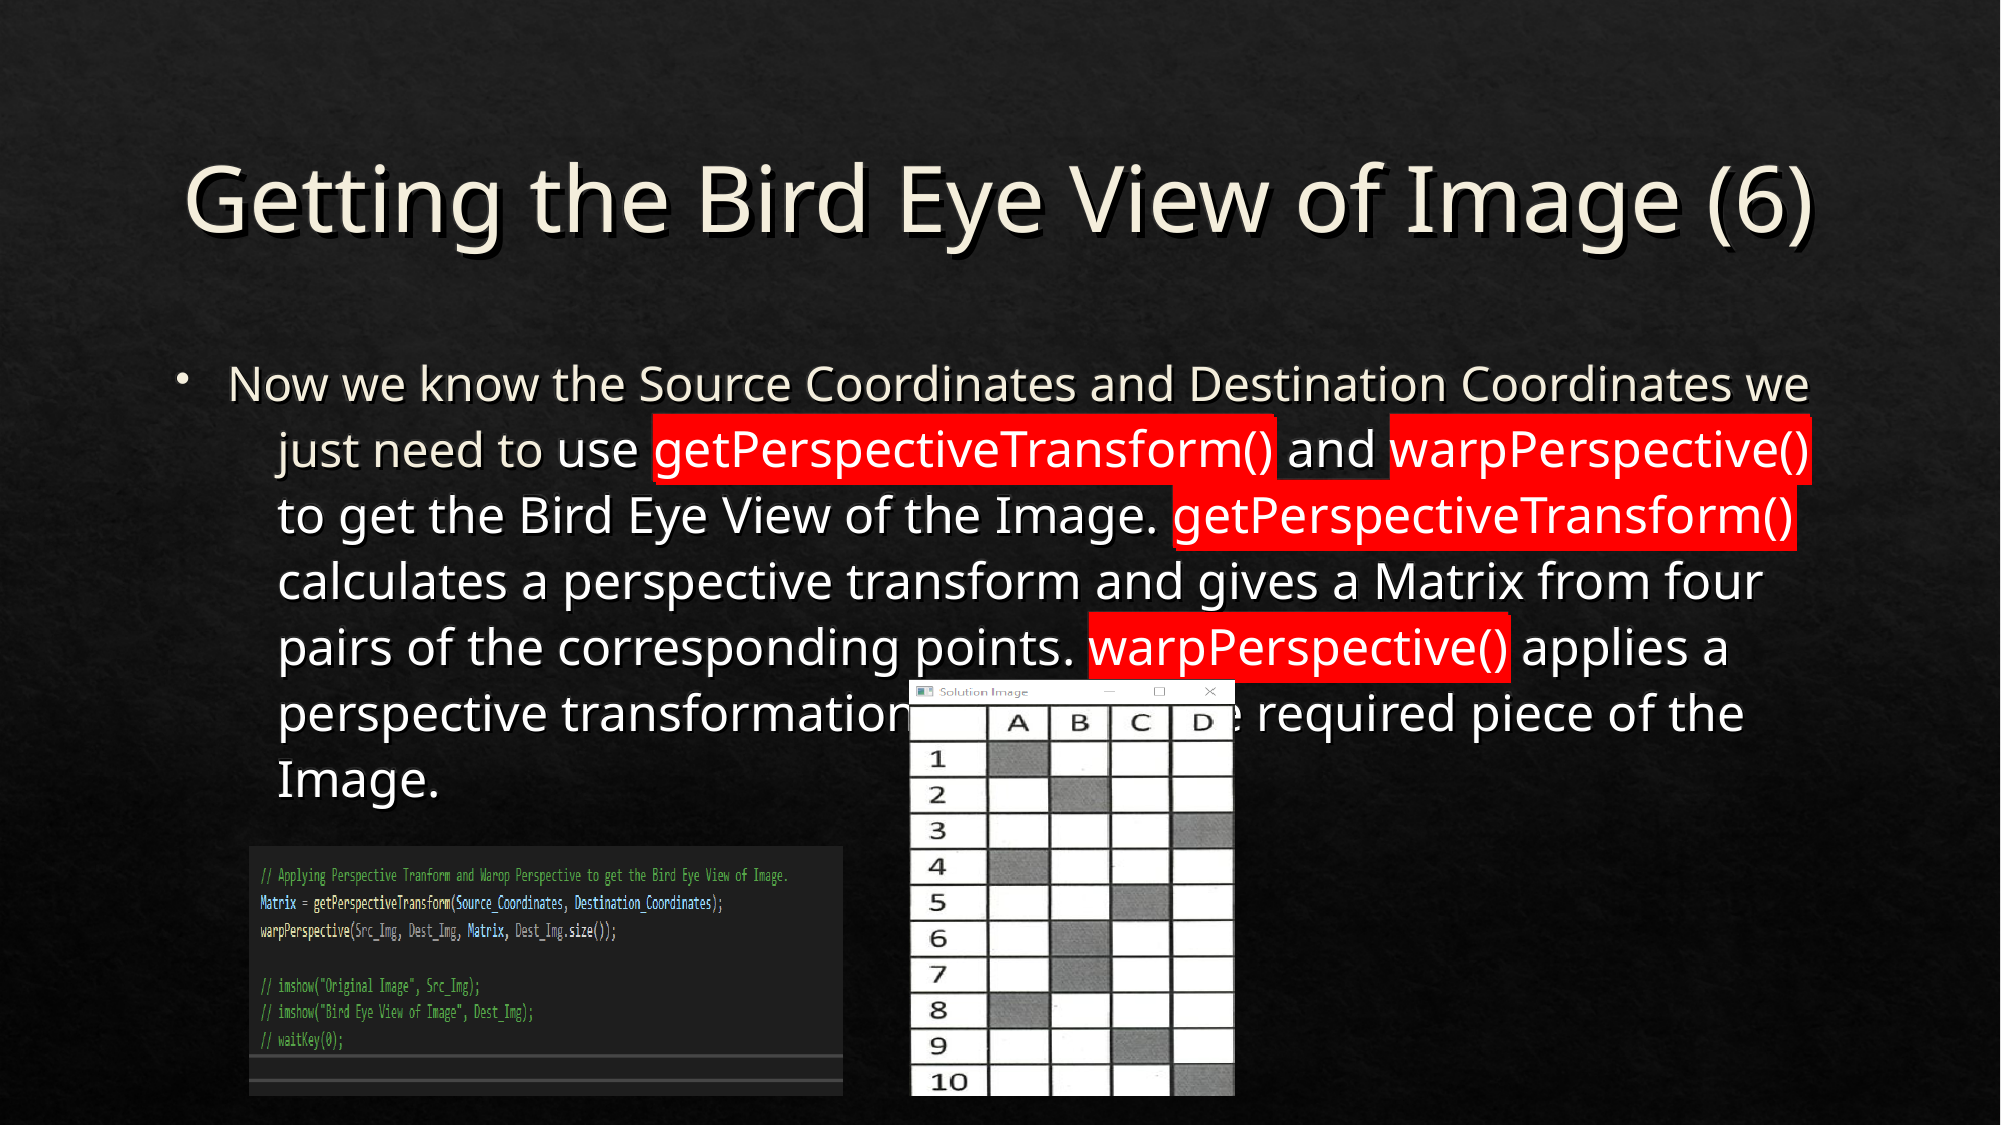

# Getting the Bird Eye View of Image (6)
Now we know the Source Coordinates and Destination Coordinates we just need to use getPerspectiveTransform() and warpPerspective() to get the Bird Eye View of the Image. getPerspectiveTransform() calculates a perspective transform and gives a Matrix from four pairs of the corresponding points. warpPerspective() applies a perspective transformation to extract the required piece of the Image.